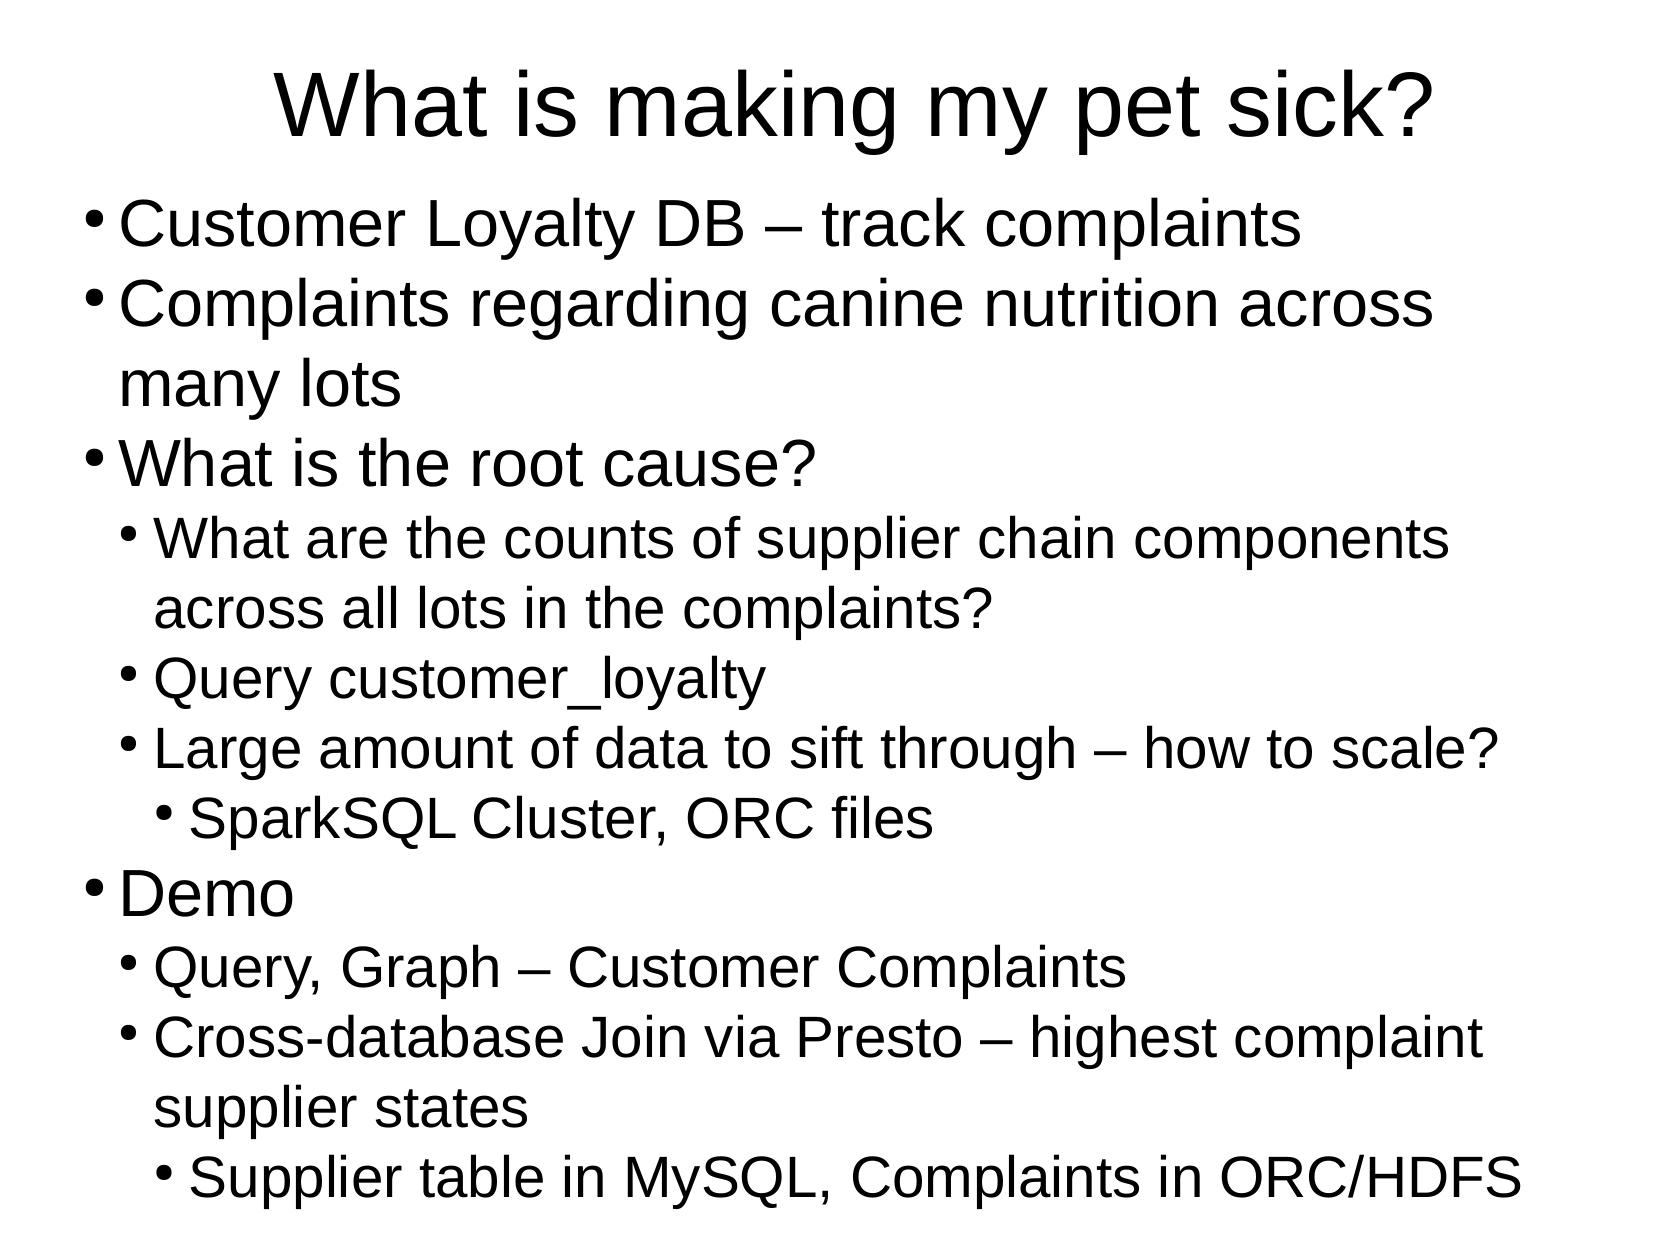

What is making my pet sick?
Customer Loyalty DB – track complaints
Complaints regarding canine nutrition across many lots
What is the root cause?
What are the counts of supplier chain components across all lots in the complaints?
Query customer_loyalty
Large amount of data to sift through – how to scale?
SparkSQL Cluster, ORC files
Demo
Query, Graph – Customer Complaints
Cross-database Join via Presto – highest complaint supplier states
Supplier table in MySQL, Complaints in ORC/HDFS